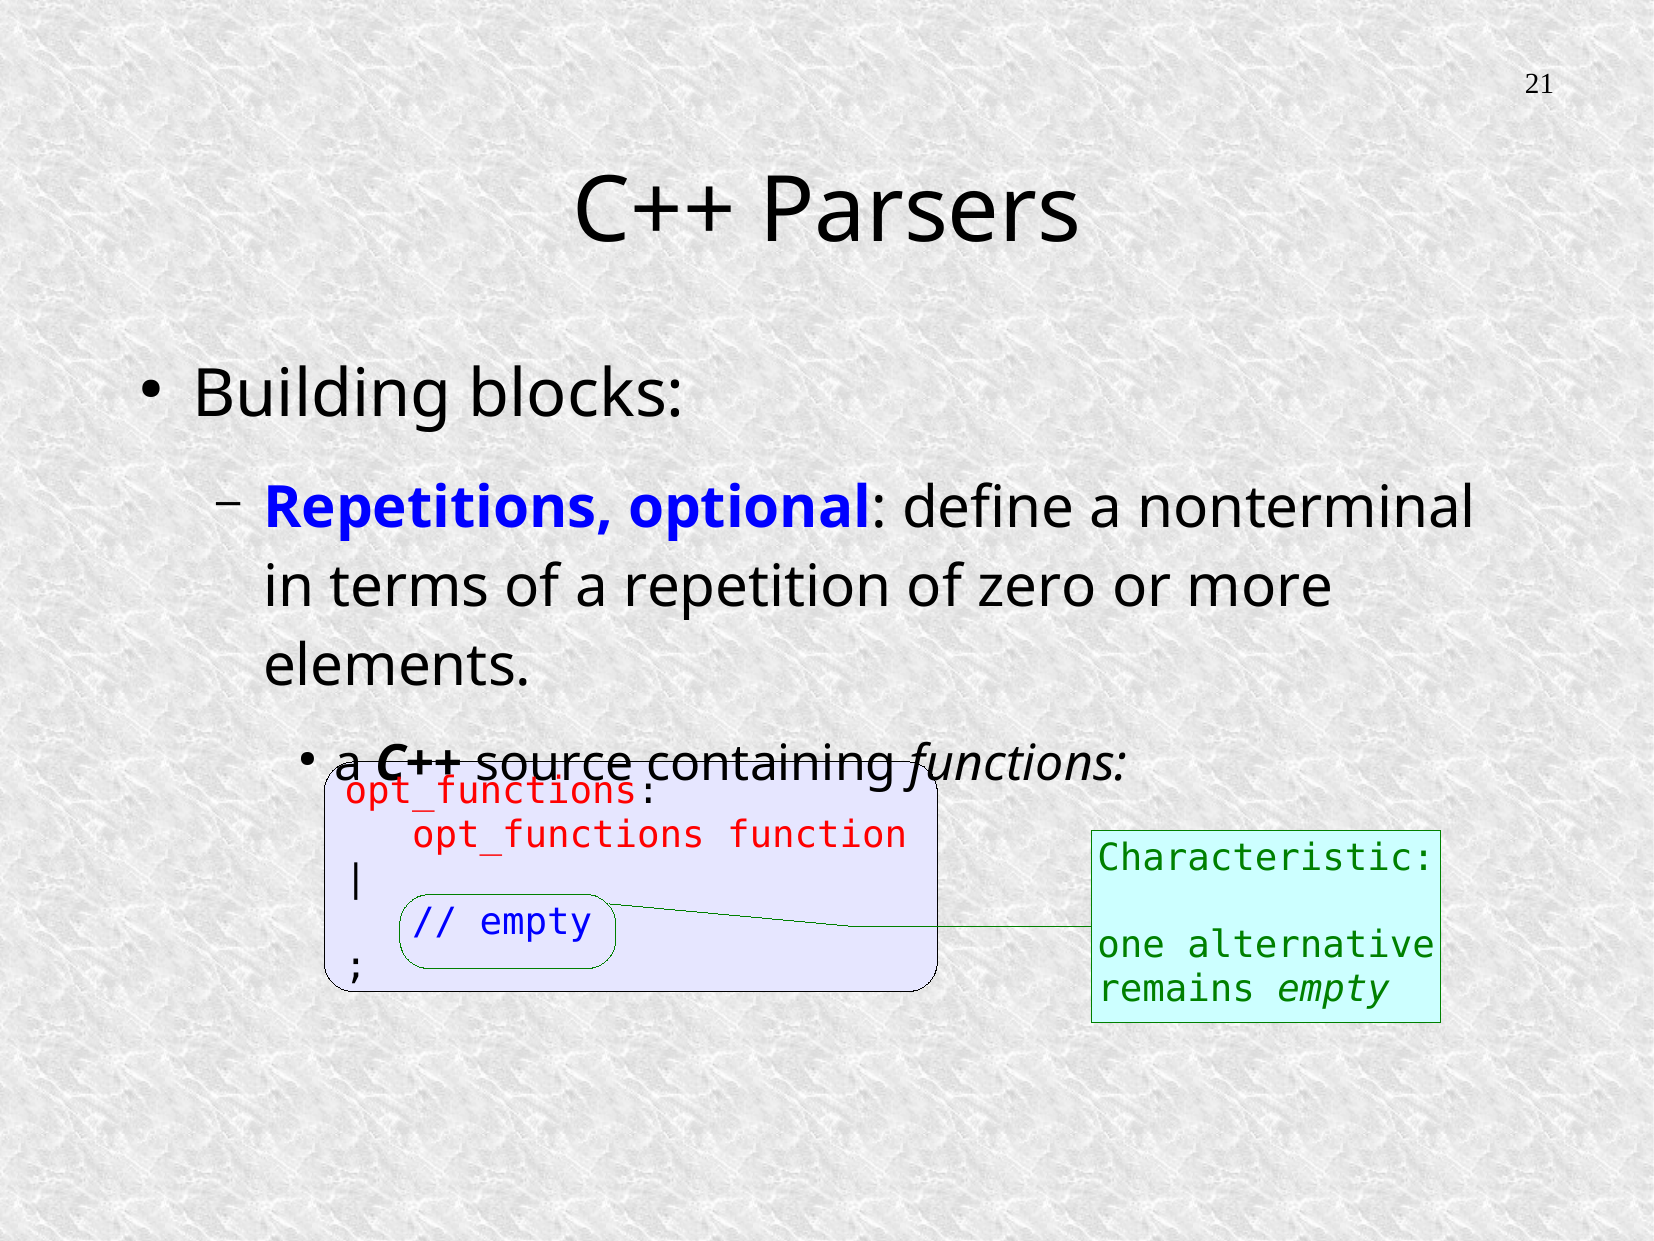

21
# C++ Parsers
Building blocks:
Repetitions, optional: define a nonterminal in terms of a repetition of zero or more elements.
a C++ source containing functions:
opt_functions:
 opt_functions function
|
 // empty
;